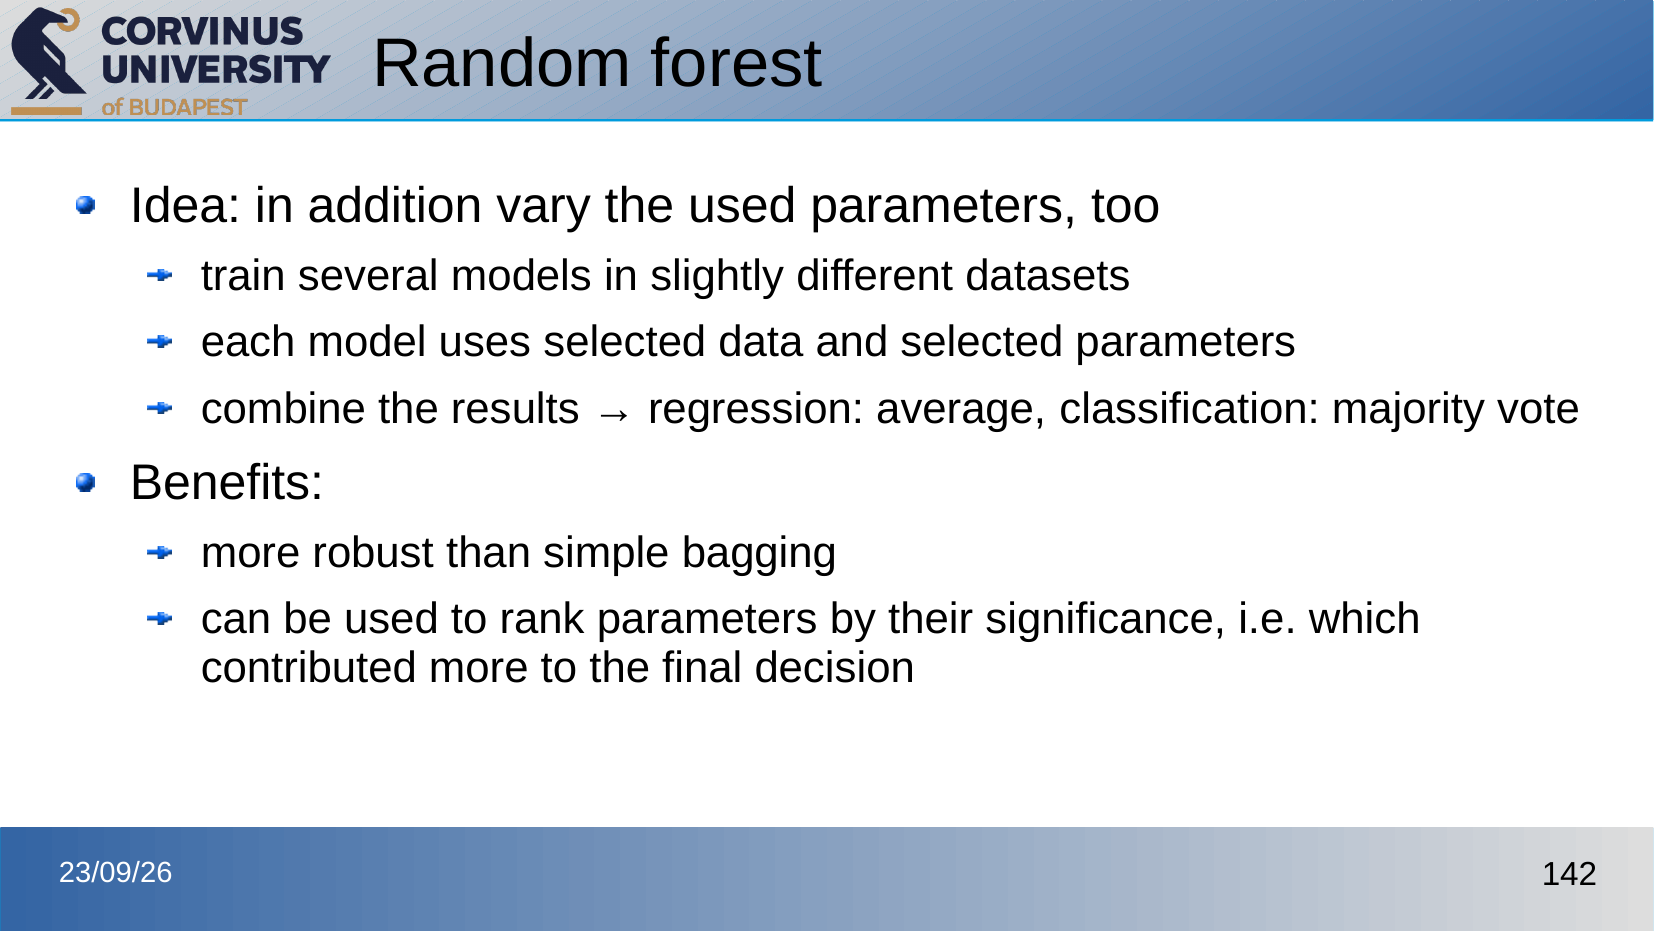

# Random forest
Idea: in addition vary the used parameters, too
train several models in slightly different datasets
each model uses selected data and selected parameters
combine the results → regression: average, classification: majority vote
Benefits:
more robust than simple bagging
can be used to rank parameters by their significance, i.e. which contributed more to the final decision